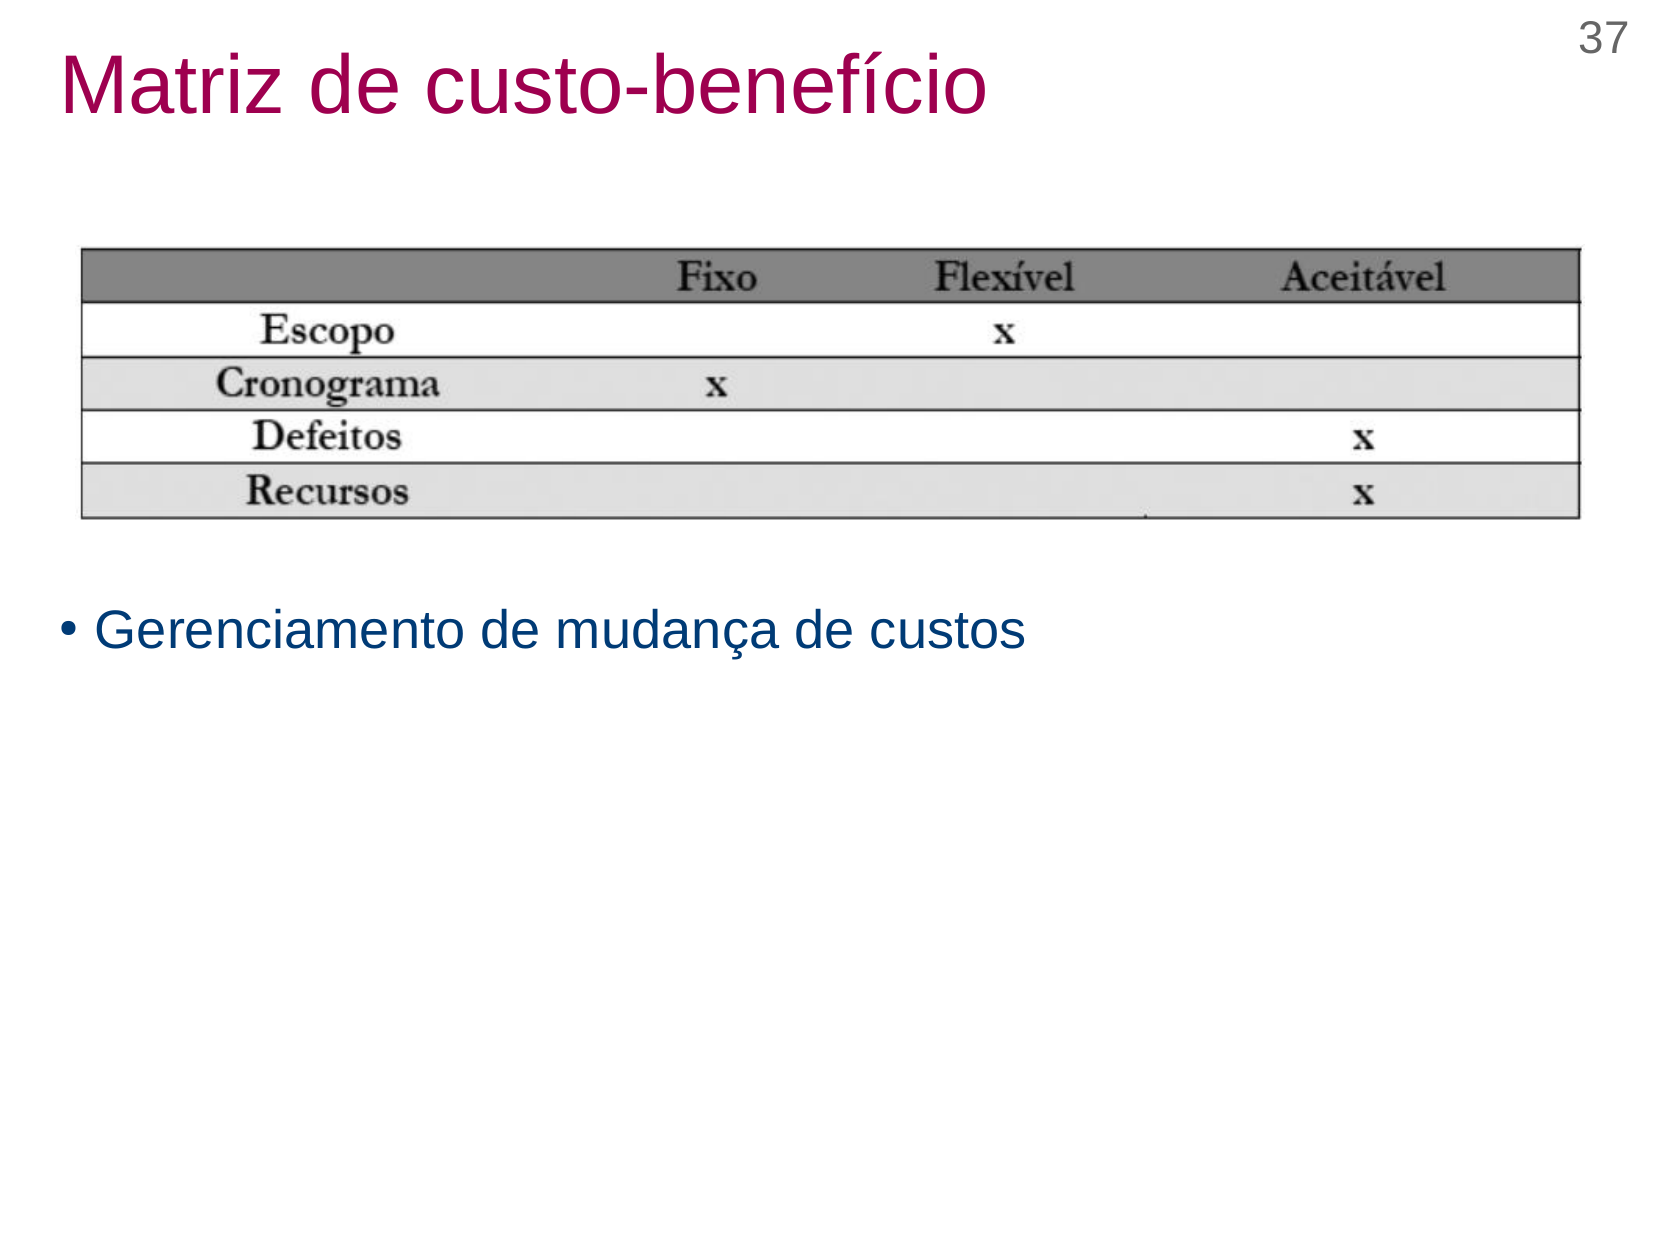

37
# Matriz de custo-benefício
Gerenciamento de mudança de custos